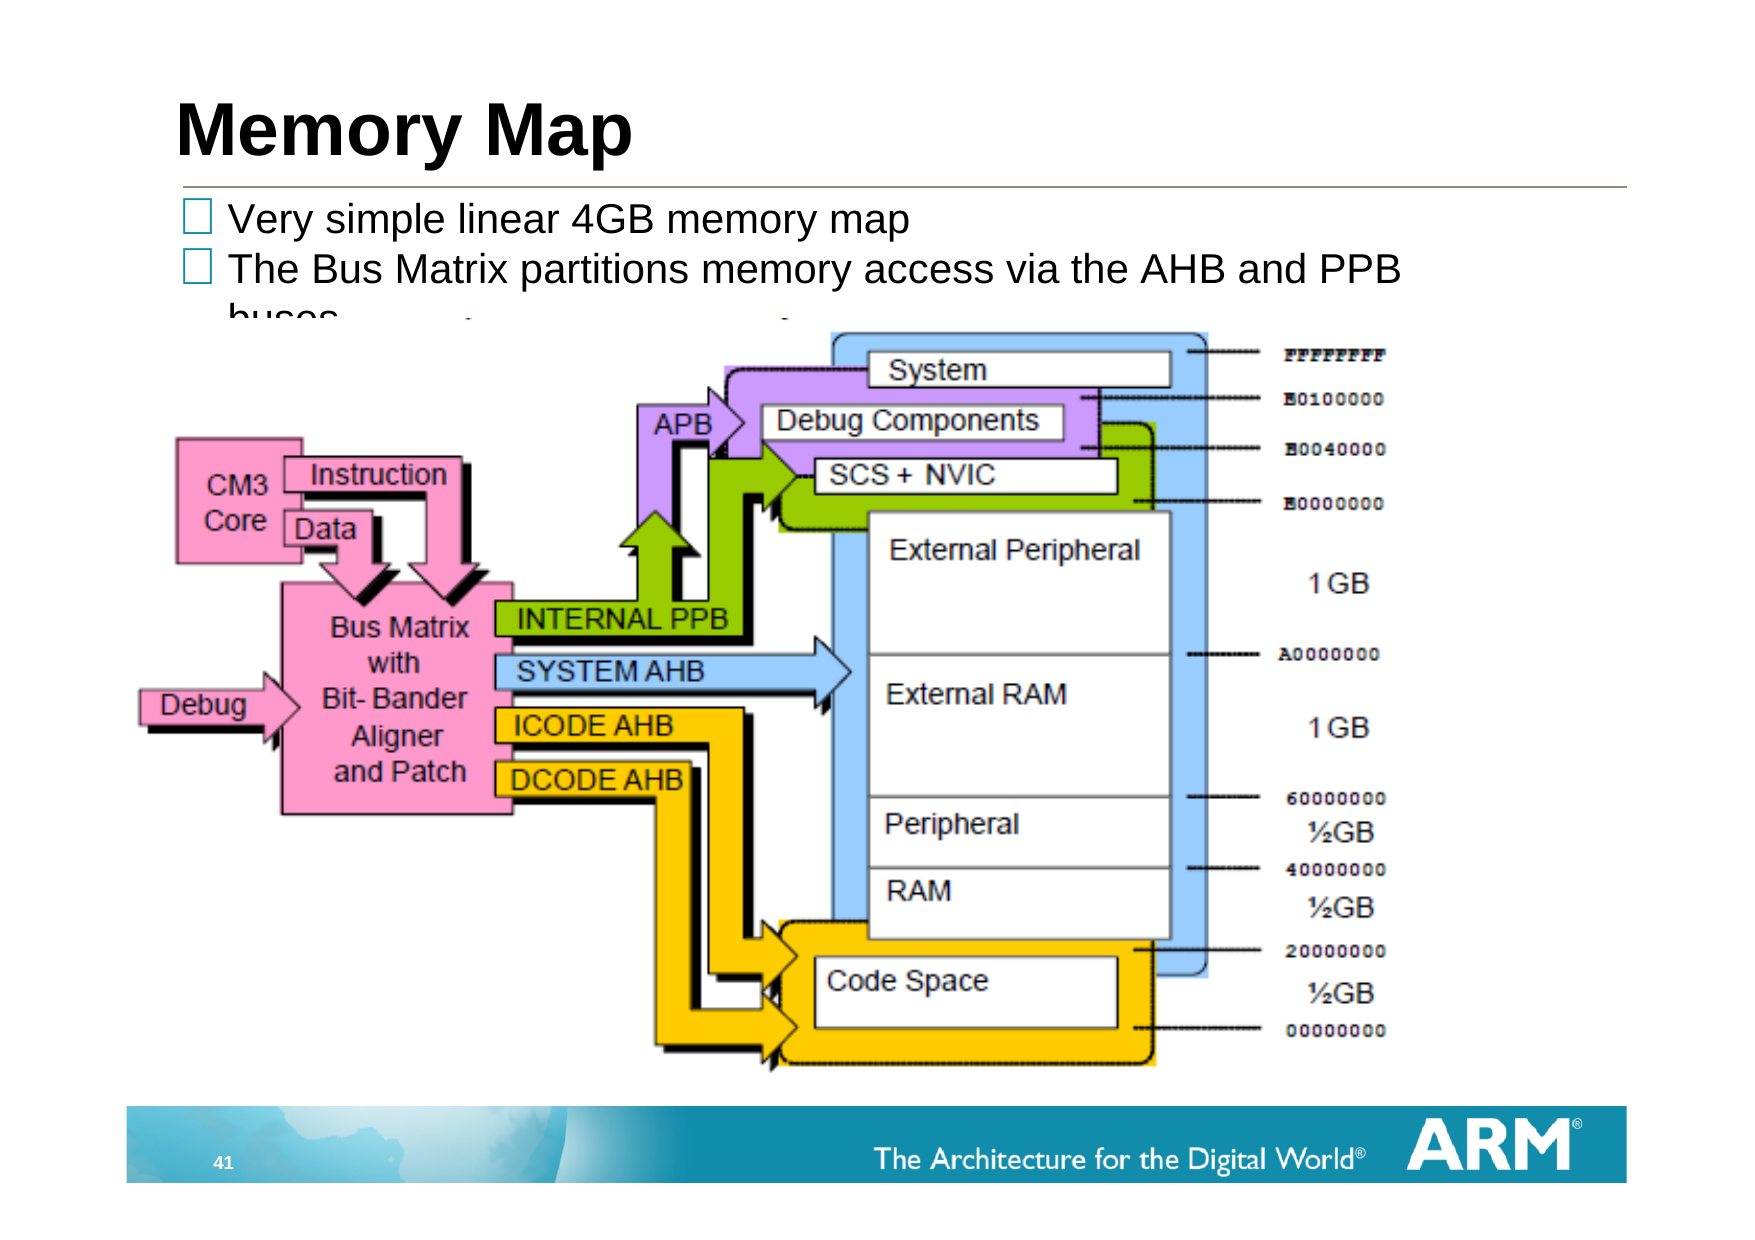

# Memory Map
Very simple linear 4GB memory map
The Bus Matrix partitions memory access via the AHB and PPB buses